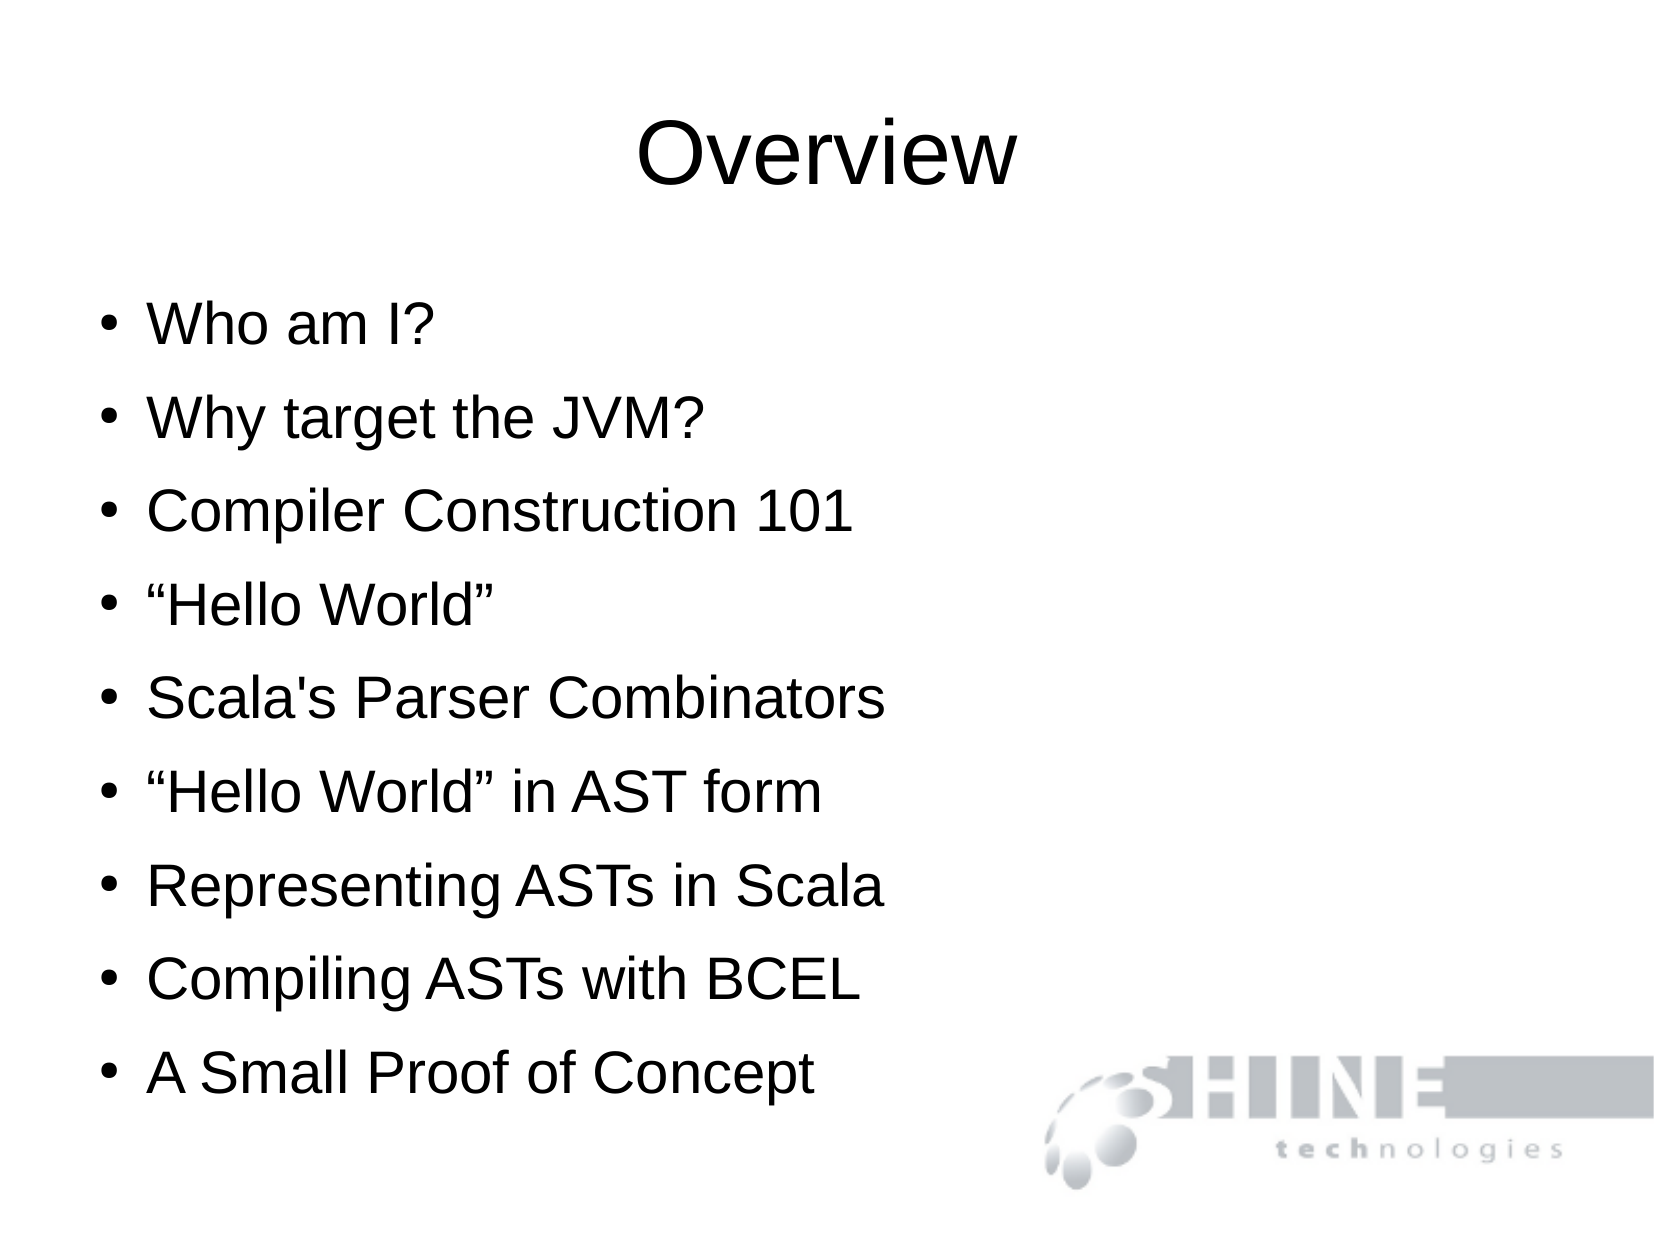

# Overview
Who am I?
Why target the JVM?
Compiler Construction 101
“Hello World”
Scala's Parser Combinators
“Hello World” in AST form
Representing ASTs in Scala
Compiling ASTs with BCEL
A Small Proof of Concept